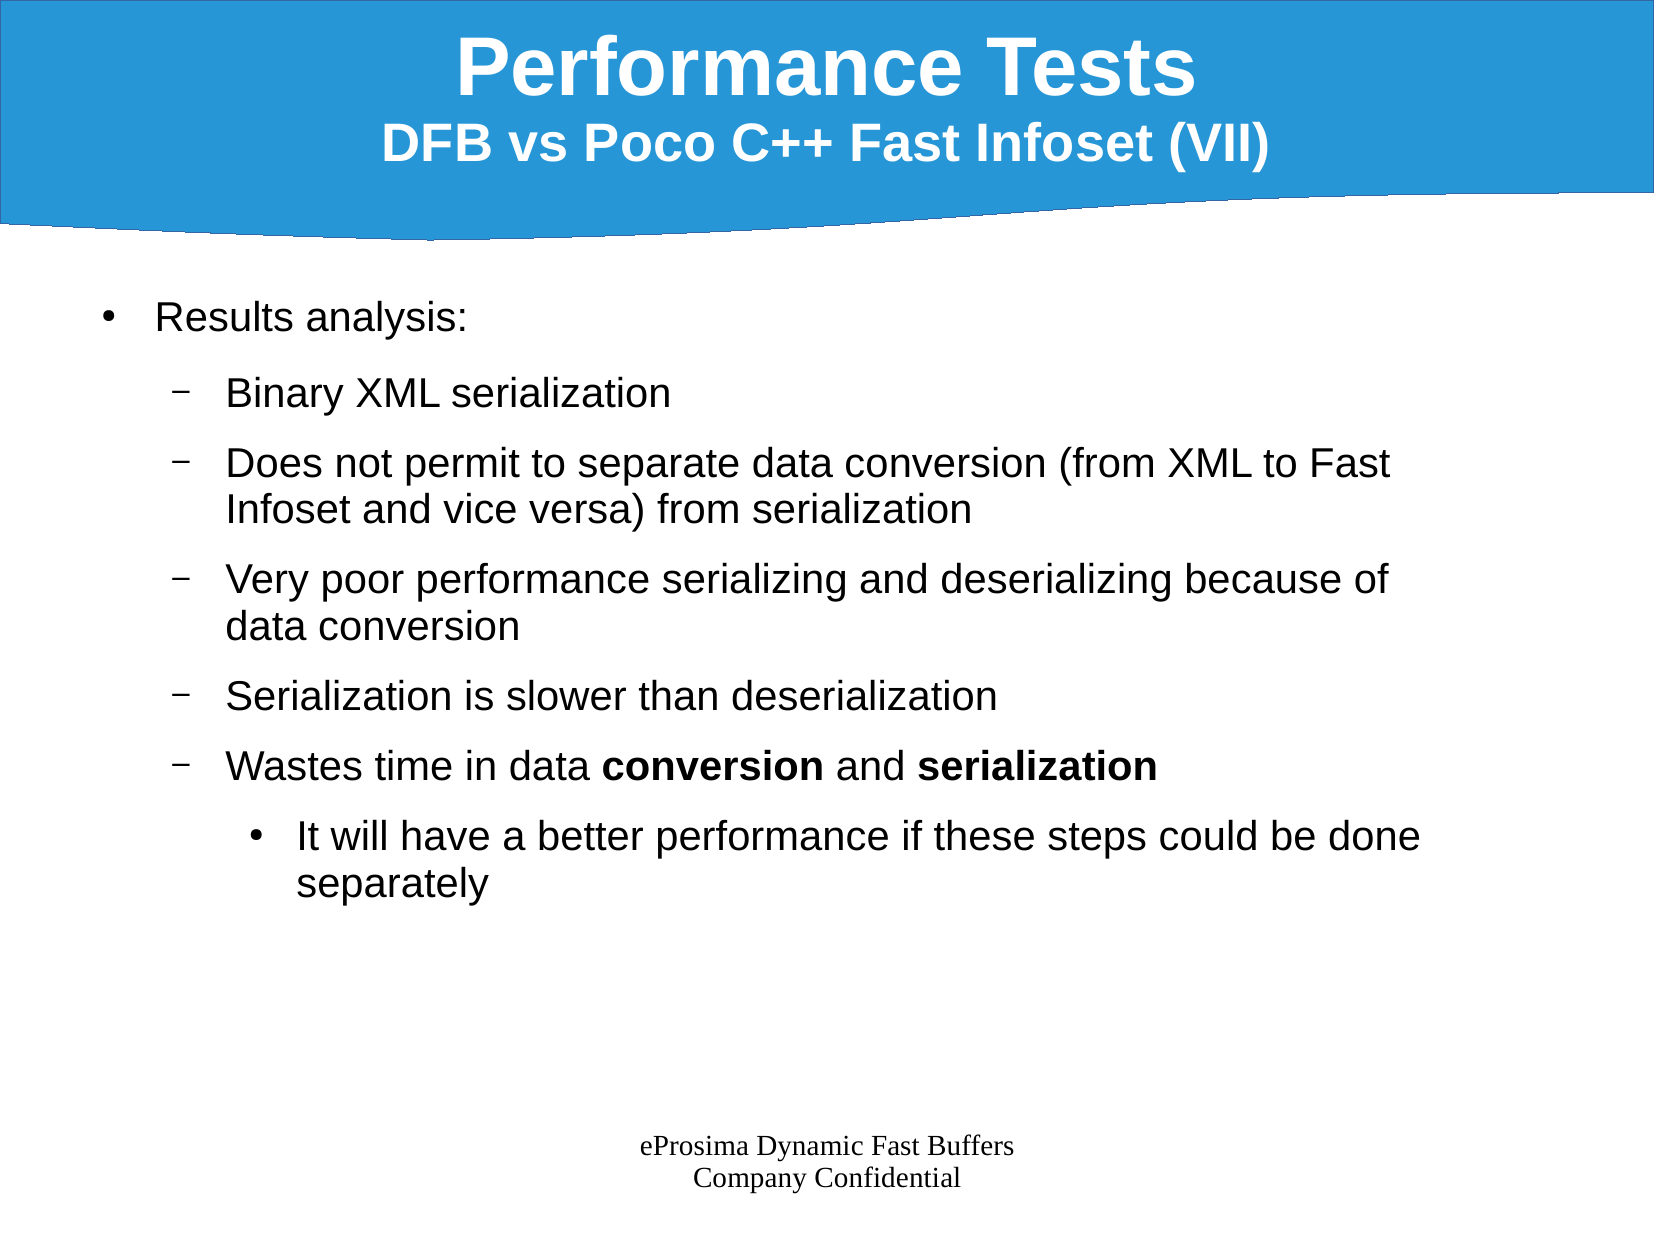

Performance Tests
DFB vs Poco C++ Fast Infoset (VII)
# Results analysis:
Binary XML serialization
Does not permit to separate data conversion (from XML to Fast Infoset and vice versa) from serialization
Very poor performance serializing and deserializing because of data conversion
Serialization is slower than deserialization
Wastes time in data conversion and serialization
It will have a better performance if these steps could be done separately
eProsima Dynamic Fast Buffers